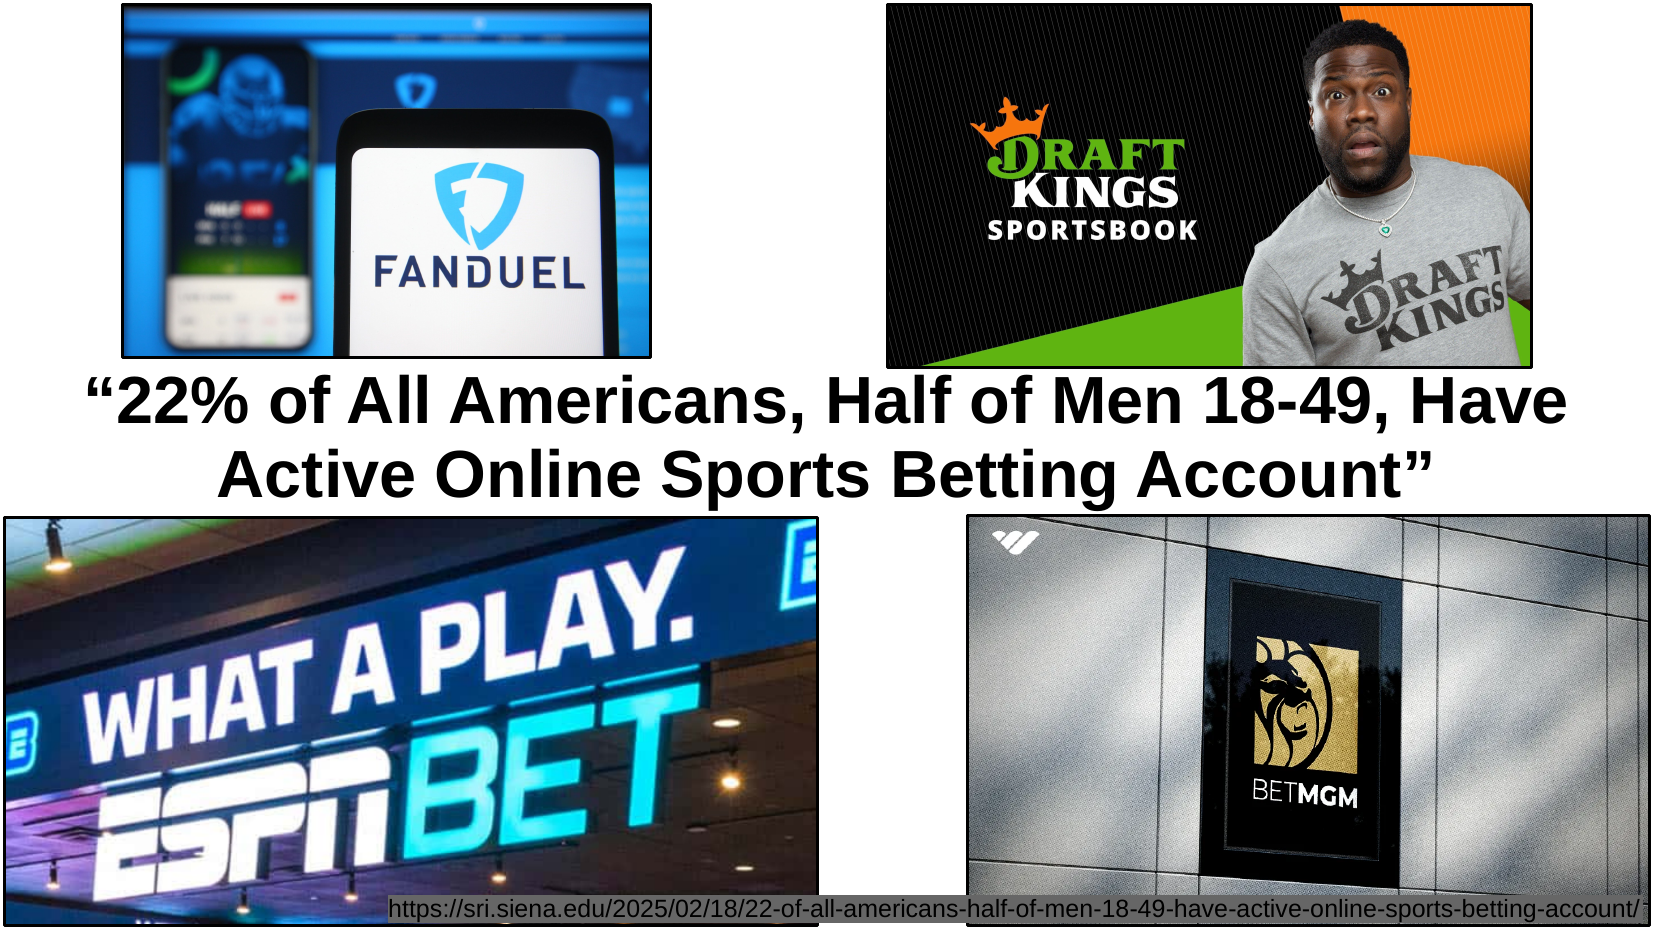

# “22% of All Americans, Half of Men 18-49, Have Active Online Sports Betting Account”
https://sri.siena.edu/2025/02/18/22-of-all-americans-half-of-men-18-49-have-active-online-sports-betting-account/